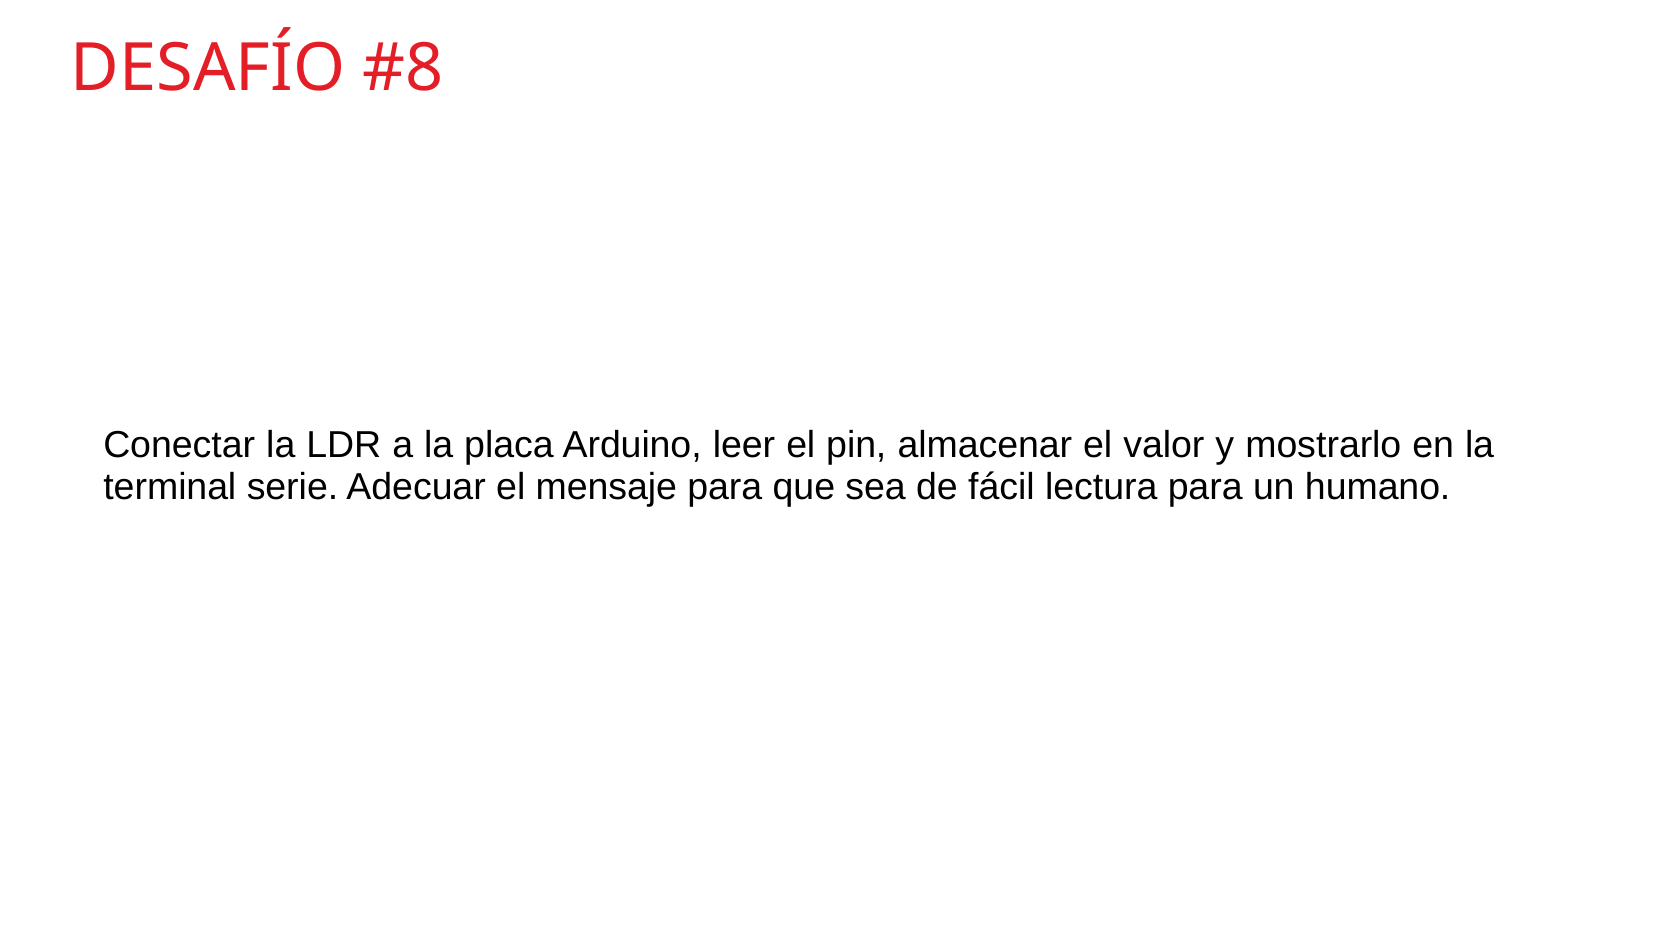

# DESAFÍO #8
Conectar la LDR a la placa Arduino, leer el pin, almacenar el valor y mostrarlo en la terminal serie. Adecuar el mensaje para que sea de fácil lectura para un humano.